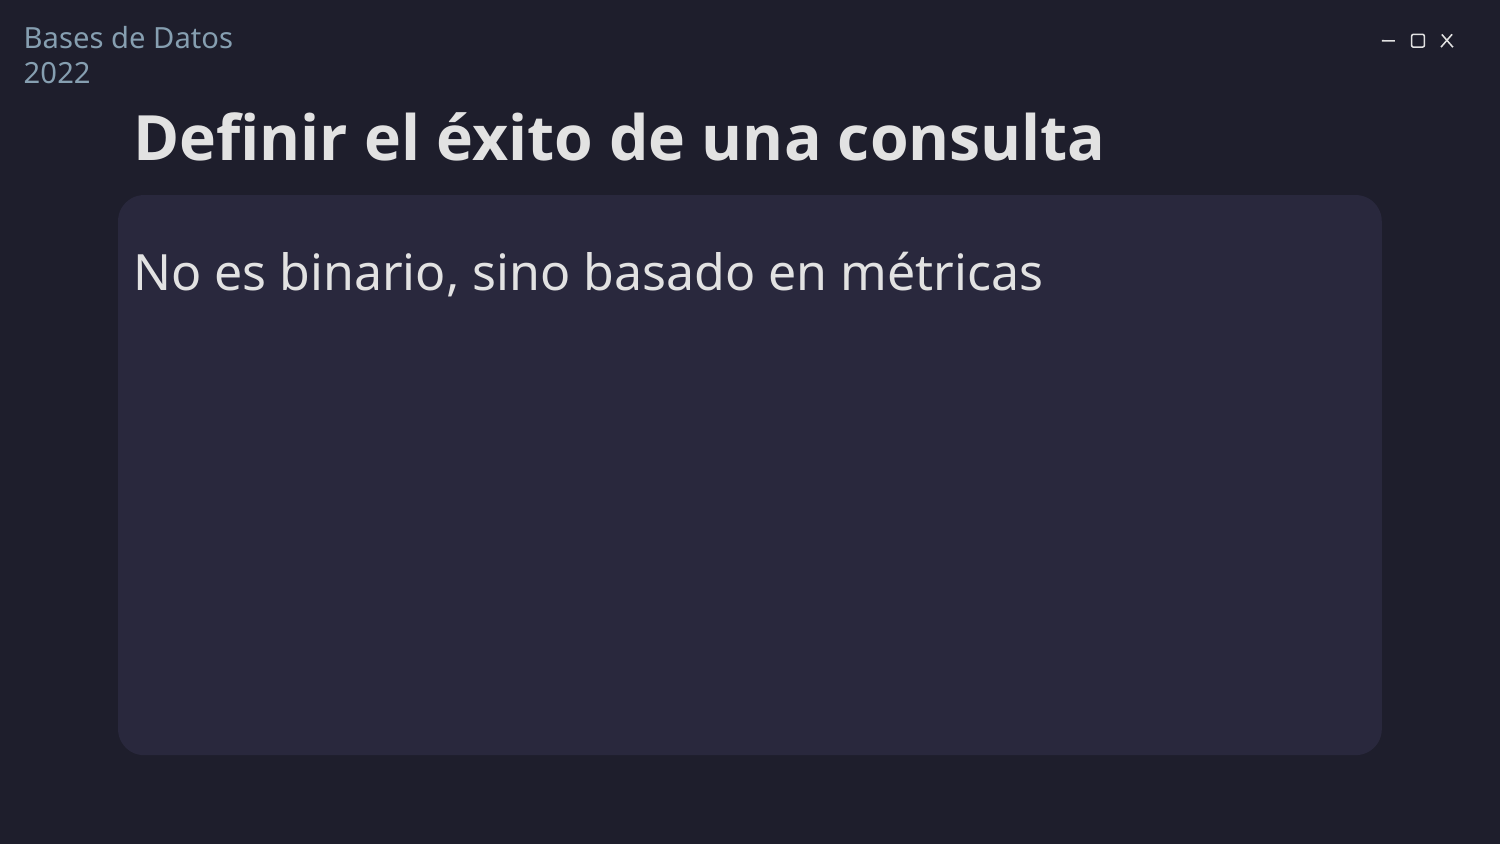

# Definir el éxito de una consulta
No es binario, sino basado en métricas